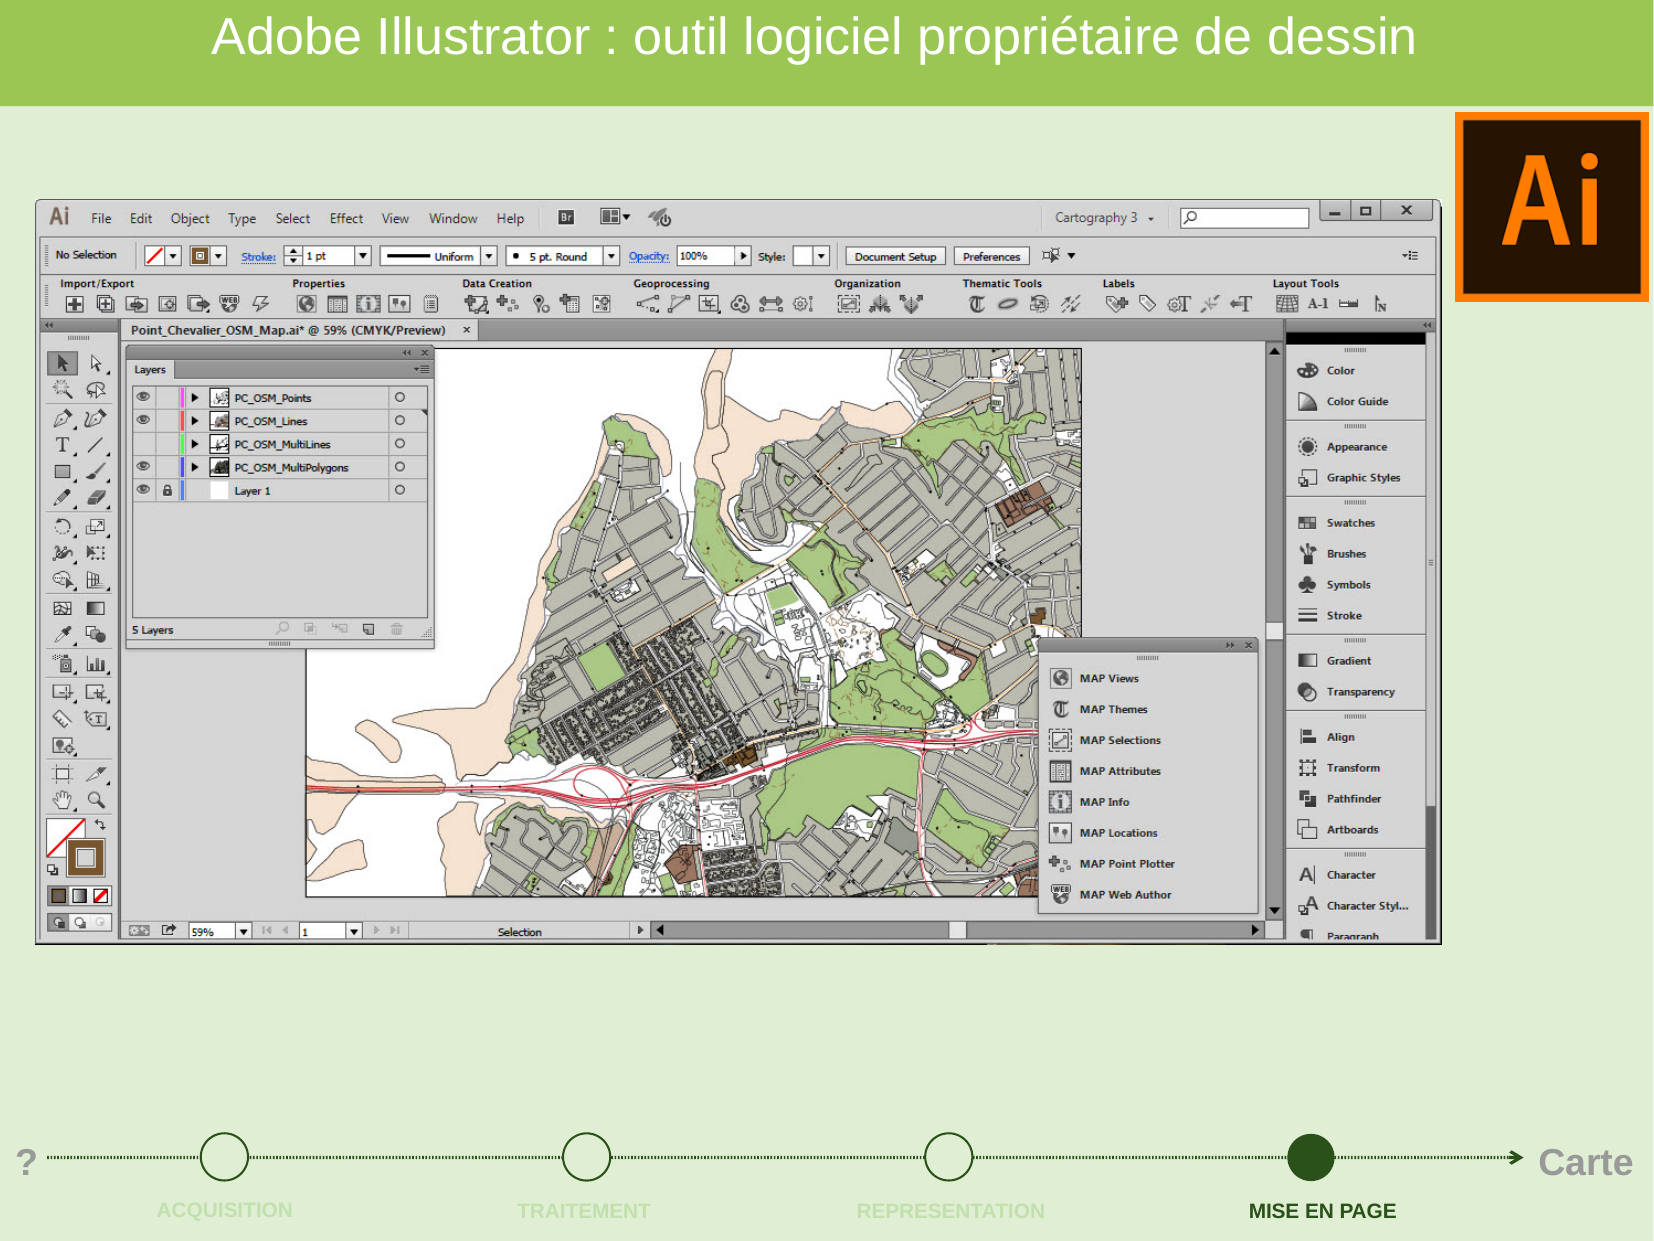

# Adobe Illustrator : outil logiciel propriétaire de dessin
?
Carte
ACQUISITION
TRAITEMENT
REPRESENTATION
MISE EN PAGE